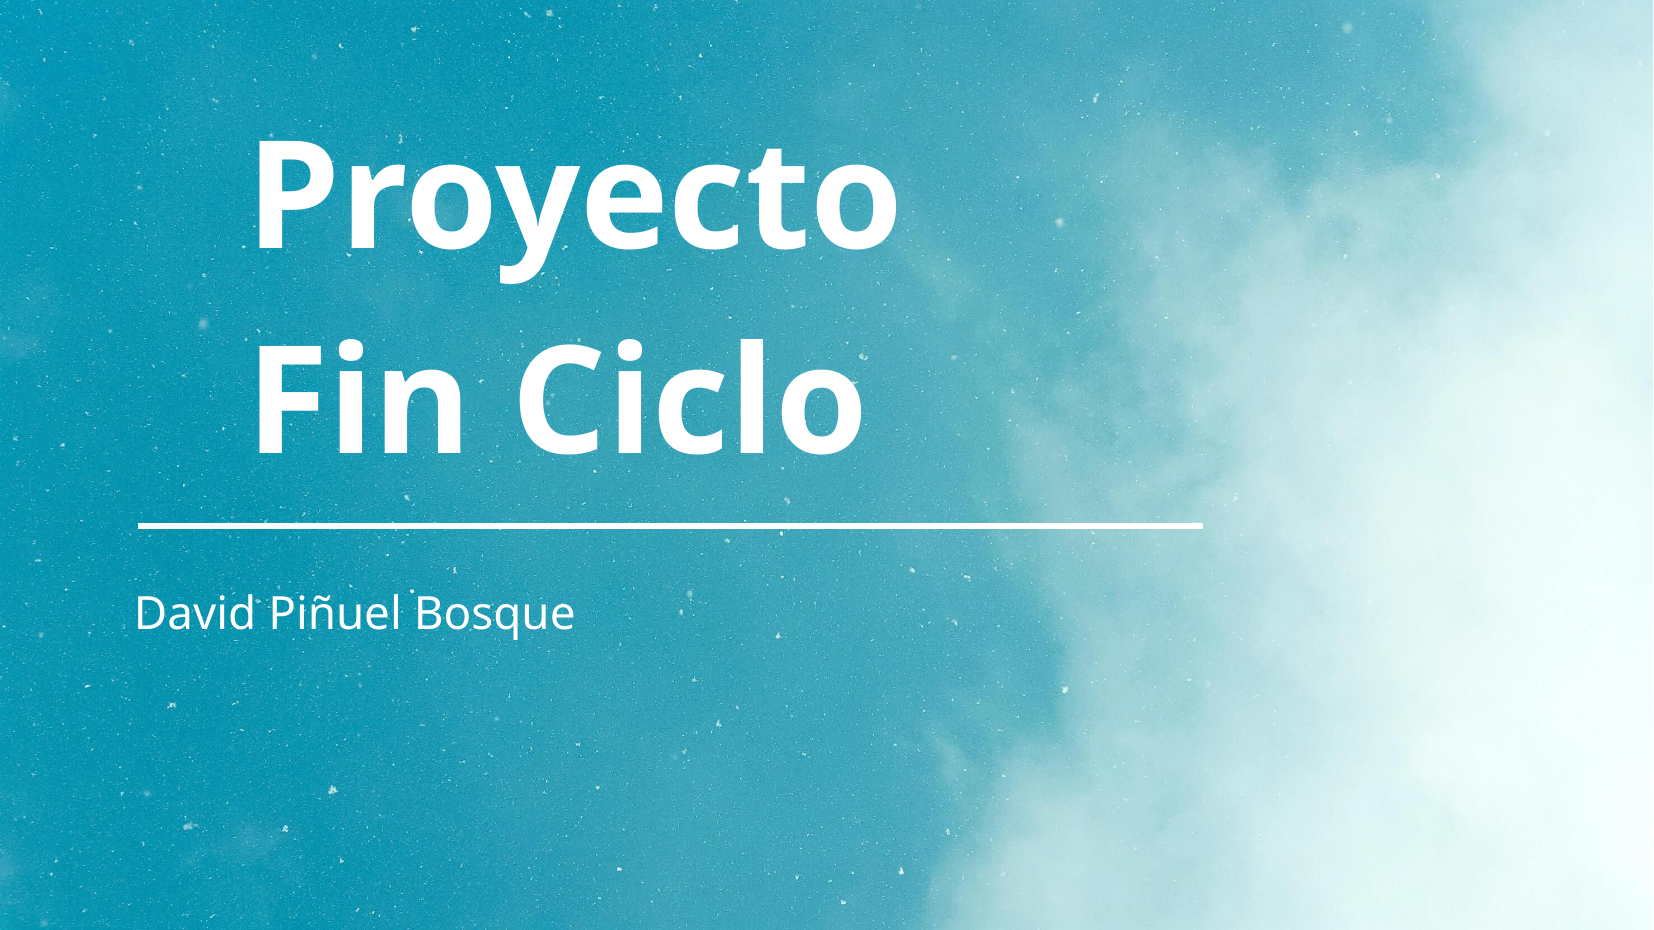

# Proyecto Fin Ciclo
David Piñuel Bosque